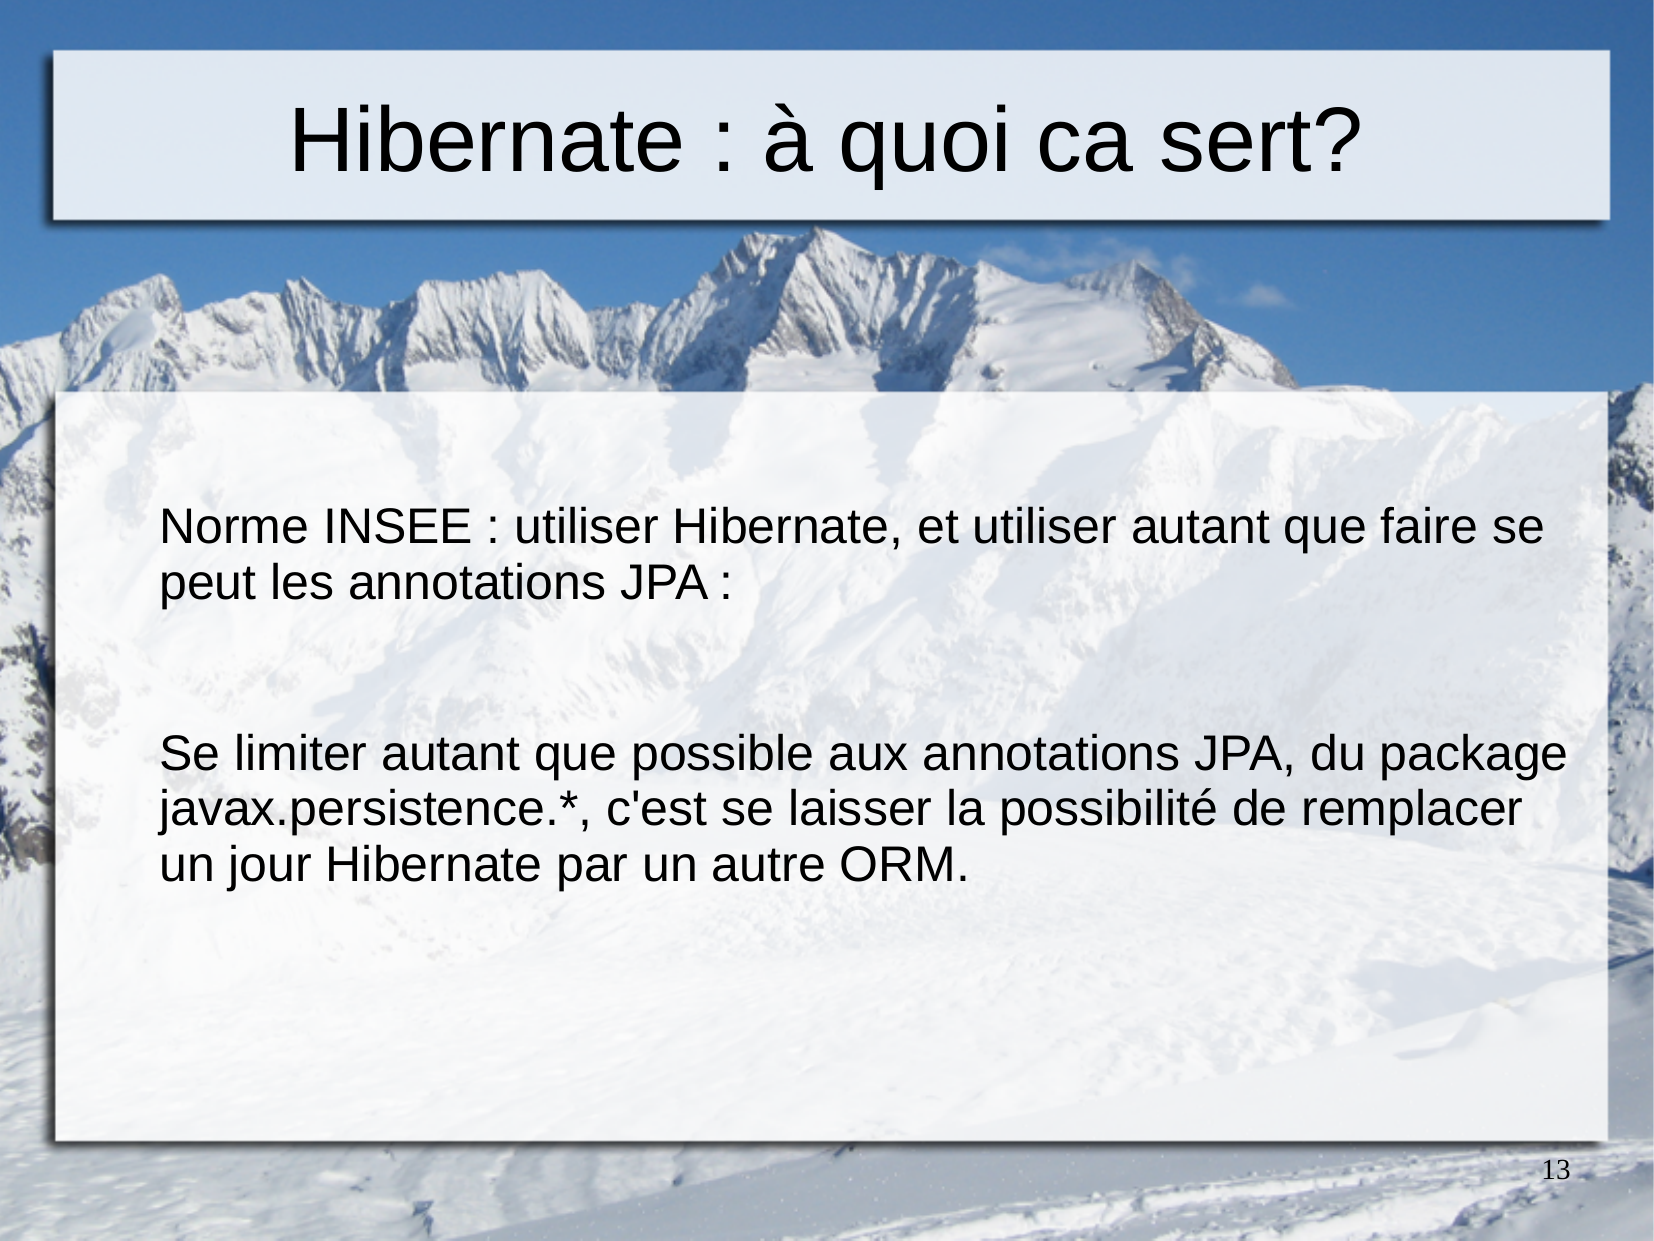

# Hibernate : à quoi ca sert?
Norme INSEE : utiliser Hibernate, et utiliser autant que faire se peut les annotations JPA :
Se limiter autant que possible aux annotations JPA, du package javax.persistence.*, c'est se laisser la possibilité de remplacer un jour Hibernate par un autre ORM.
13